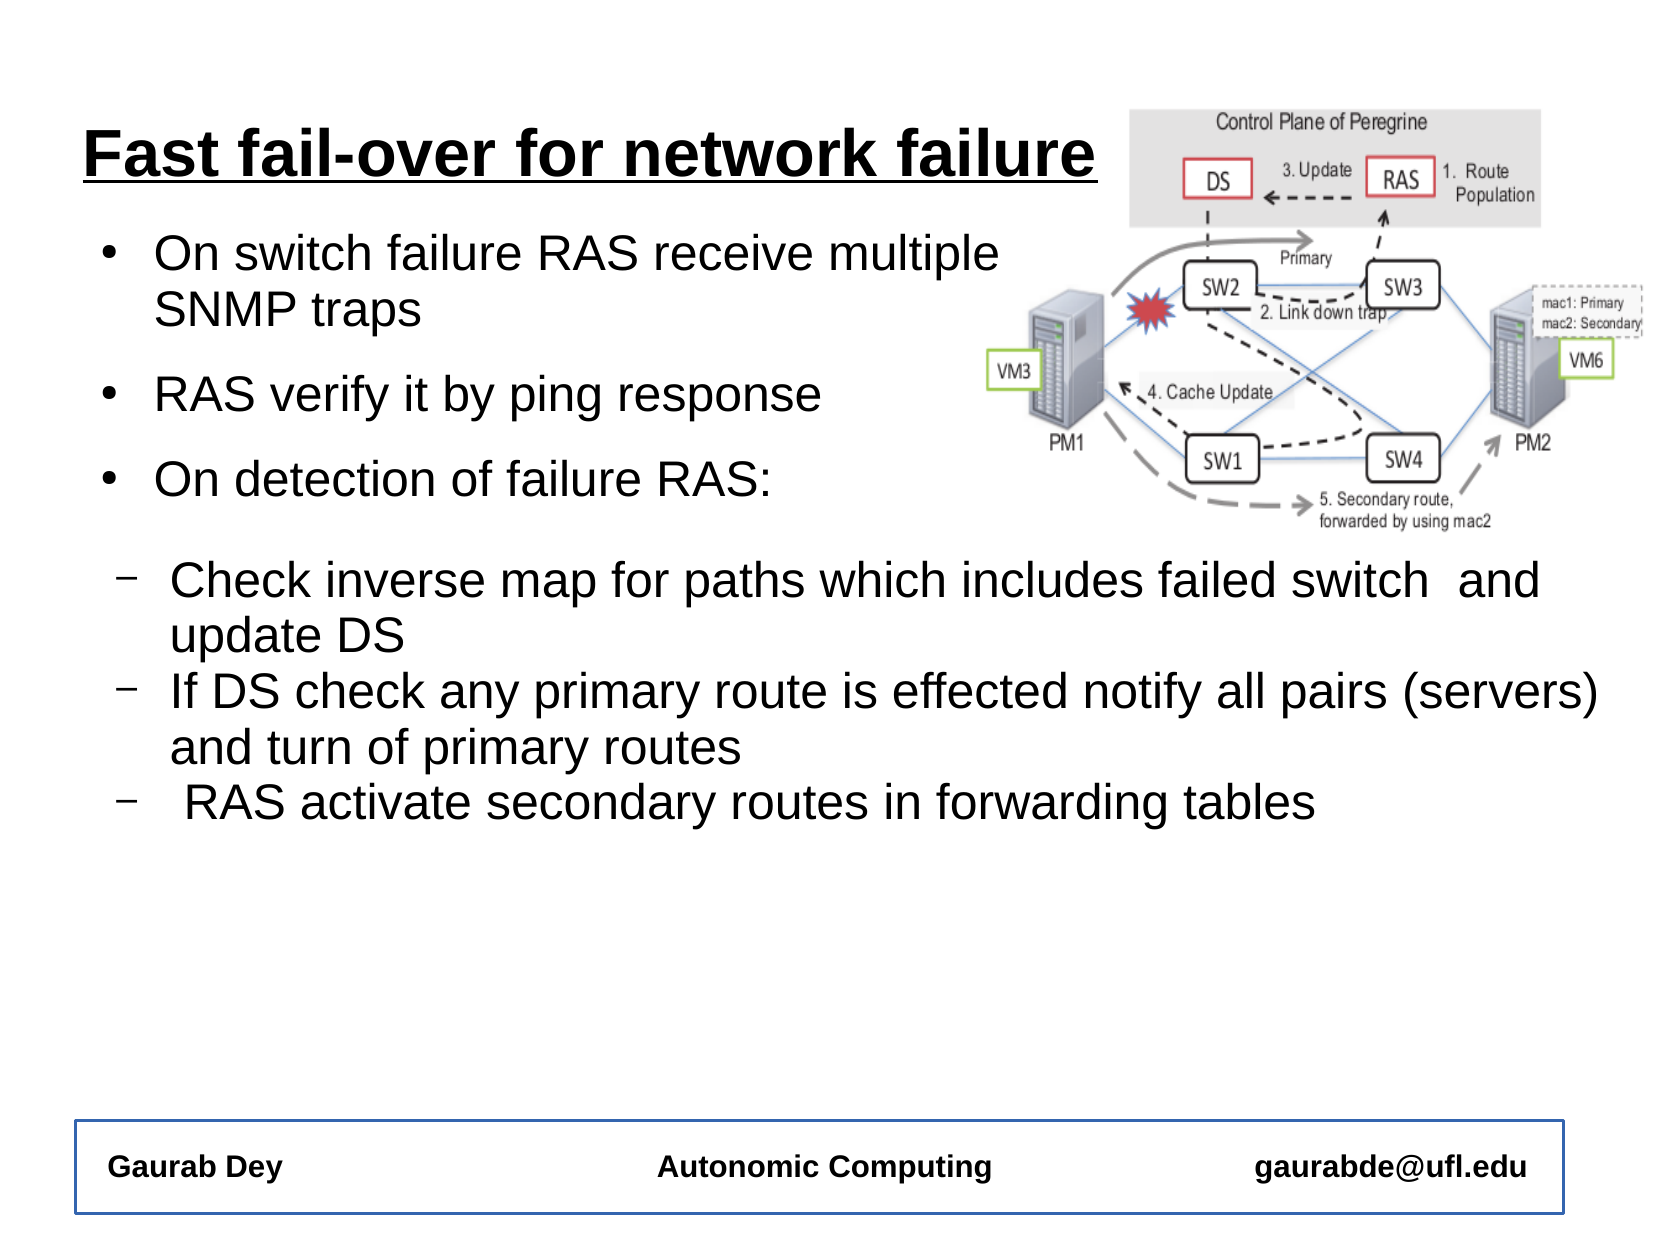

# Fast fail-over for network failure
On switch failure RAS receive multiple SNMP traps
RAS verify it by ping response
On detection of failure RAS:
Check inverse map for paths which includes failed switch and update DS
If DS check any primary route is effected notify all pairs (servers) and turn of primary routes
 RAS activate secondary routes in forwarding tables
Gaurab Dey Autonomic Computing gaurabde@ufl.edu